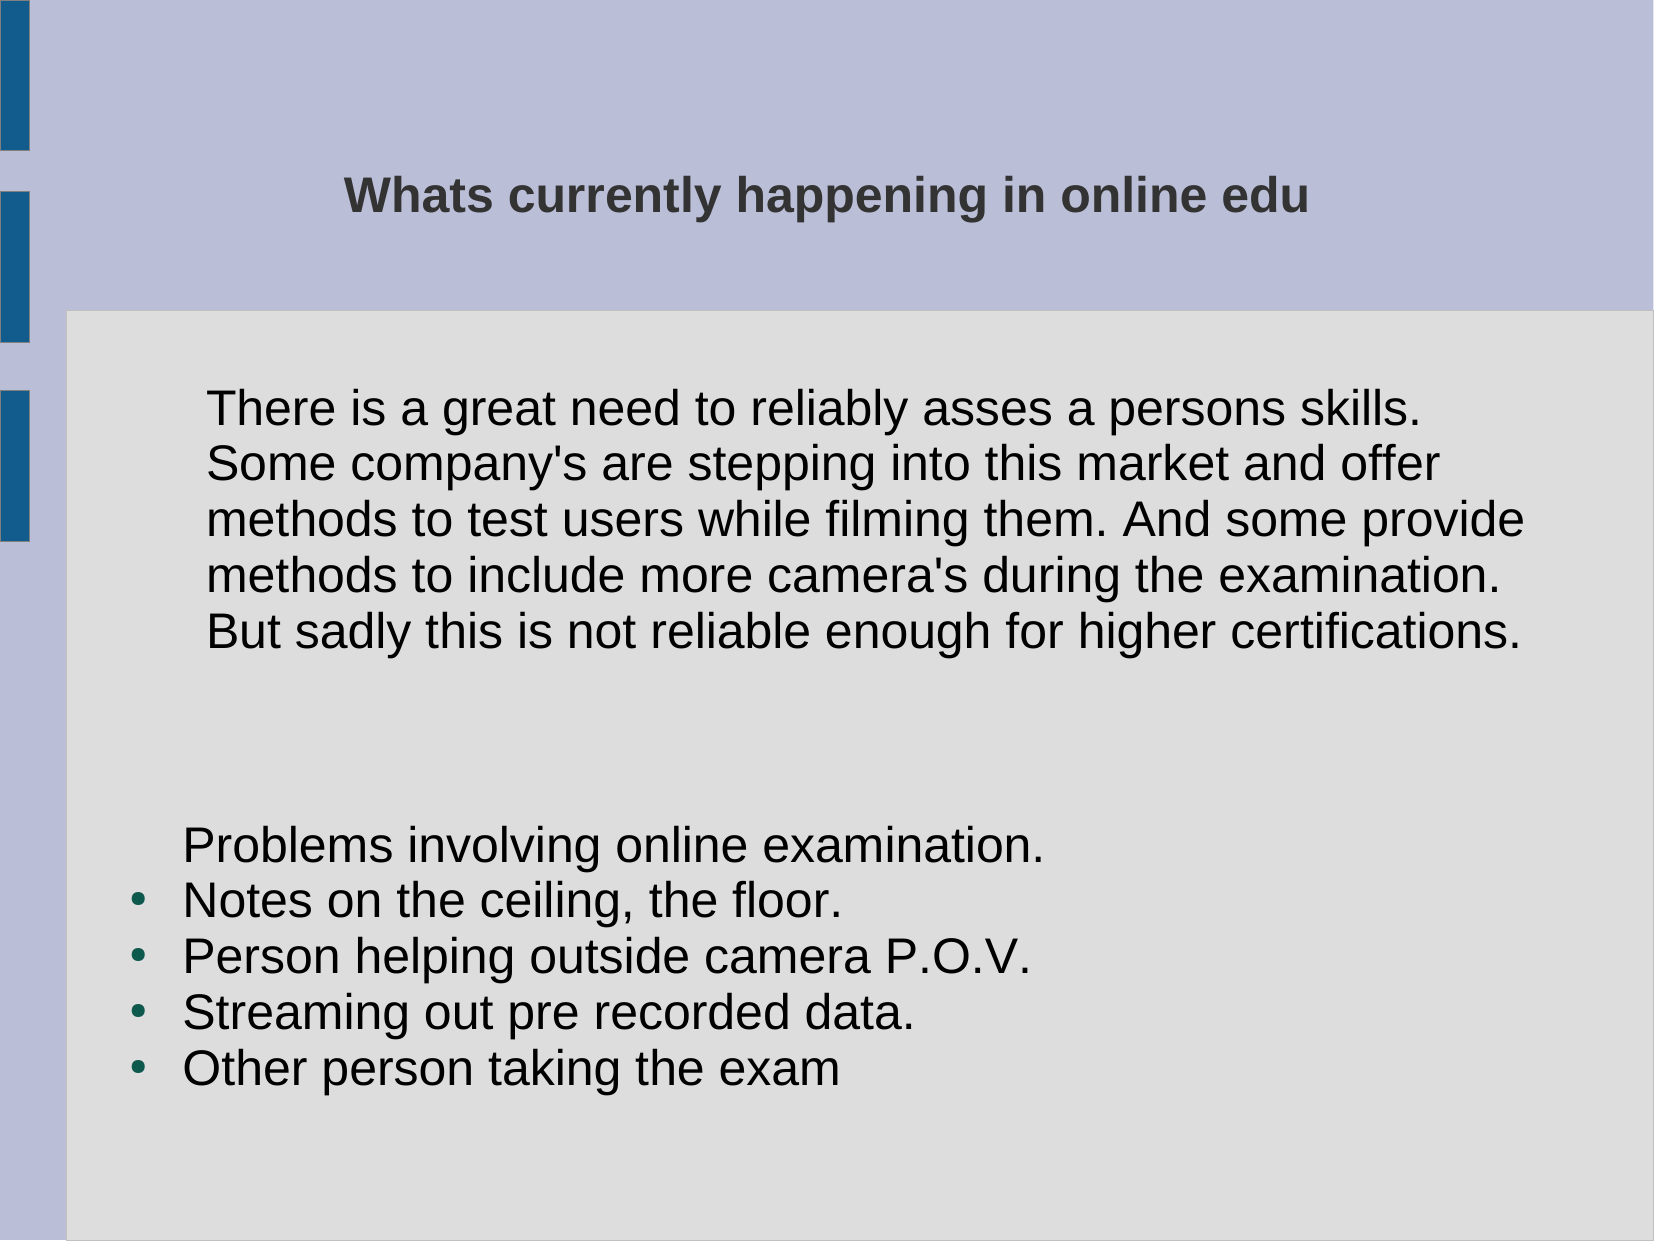

# Whats currently happening in online edu
There is a great need to reliably asses a persons skills.
Some company's are stepping into this market and offer methods to test users while filming them. And some provide
methods to include more camera's during the examination.
But sadly this is not reliable enough for higher certifications.
Problems involving online examination.
Notes on the ceiling, the floor.
Person helping outside camera P.O.V.
Streaming out pre recorded data.
Other person taking the exam